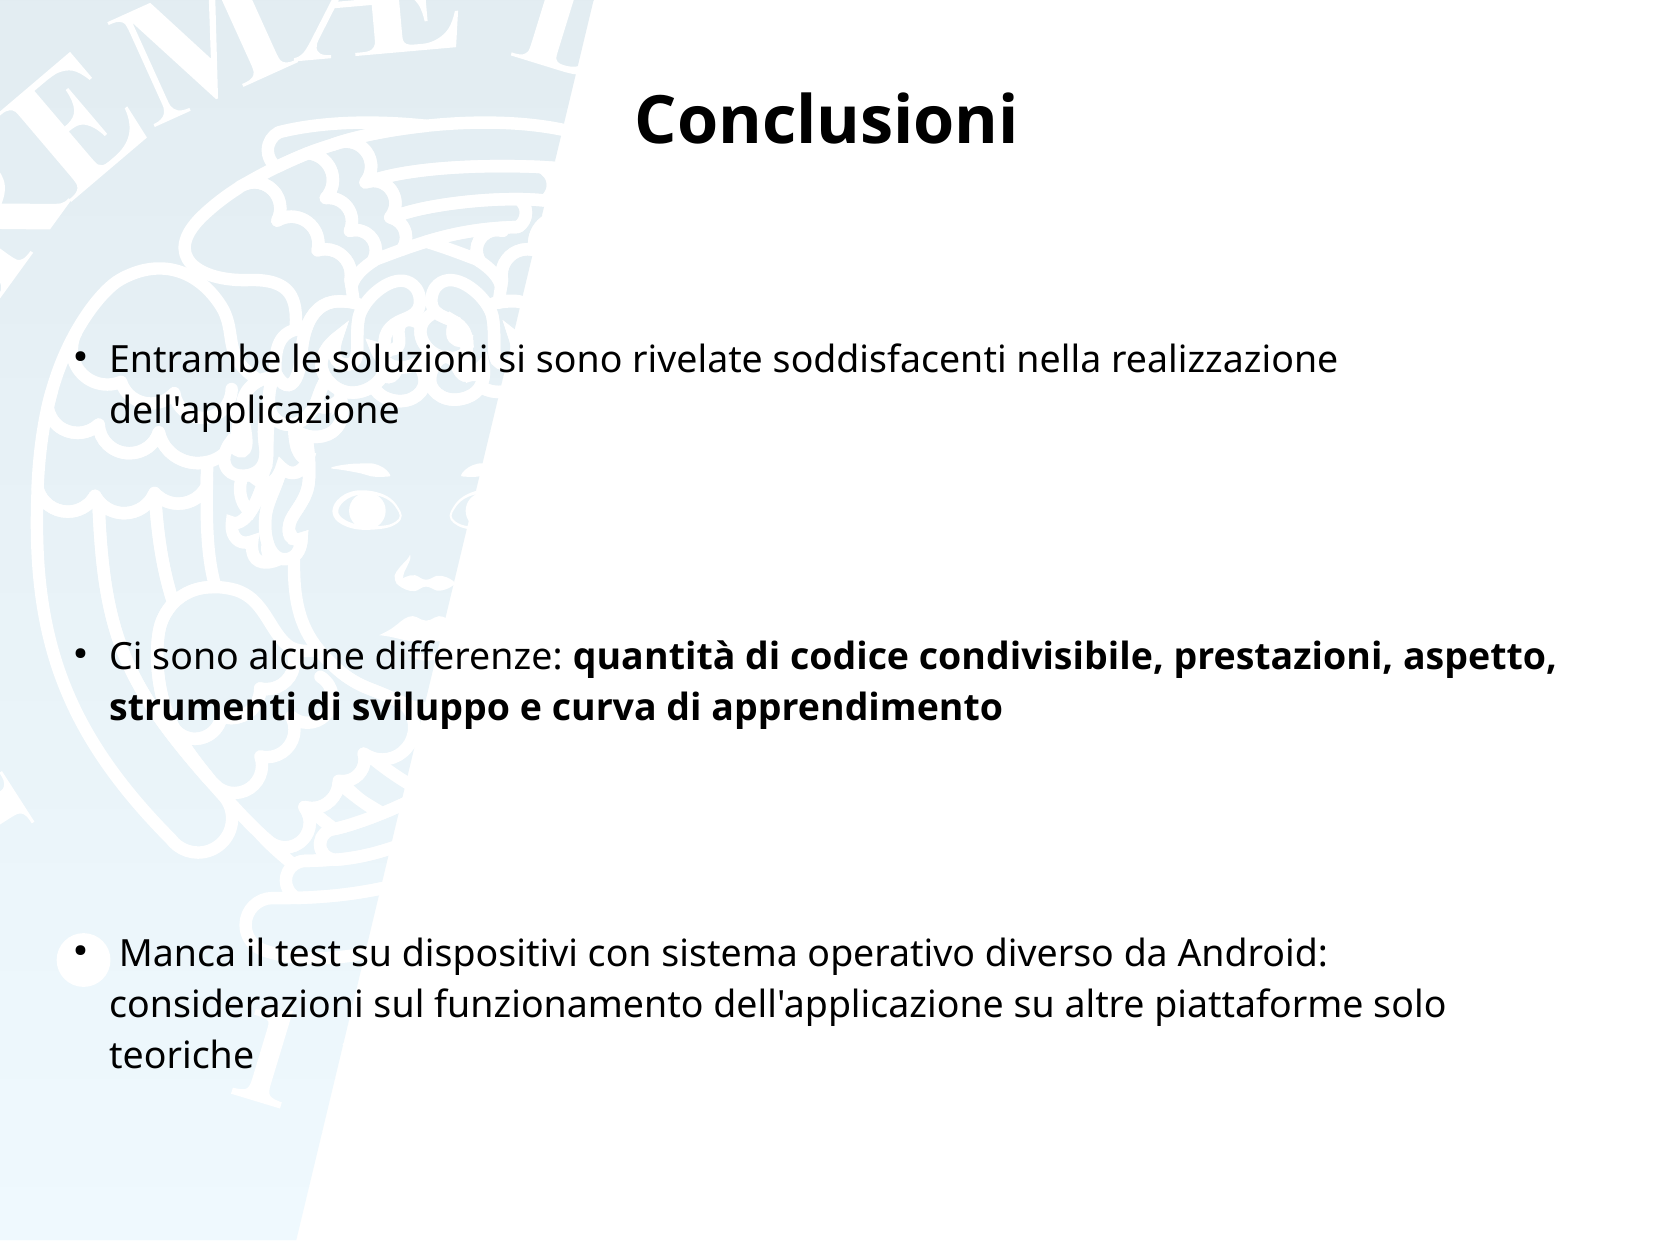

# Conclusioni
Entrambe le soluzioni si sono rivelate soddisfacenti nella realizzazione dell'applicazione
Ci sono alcune differenze: quantità di codice condivisibile, prestazioni, aspetto, strumenti di sviluppo e curva di apprendimento
 Manca il test su dispositivi con sistema operativo diverso da Android: considerazioni sul funzionamento dell'applicazione su altre piattaforme solo teoriche